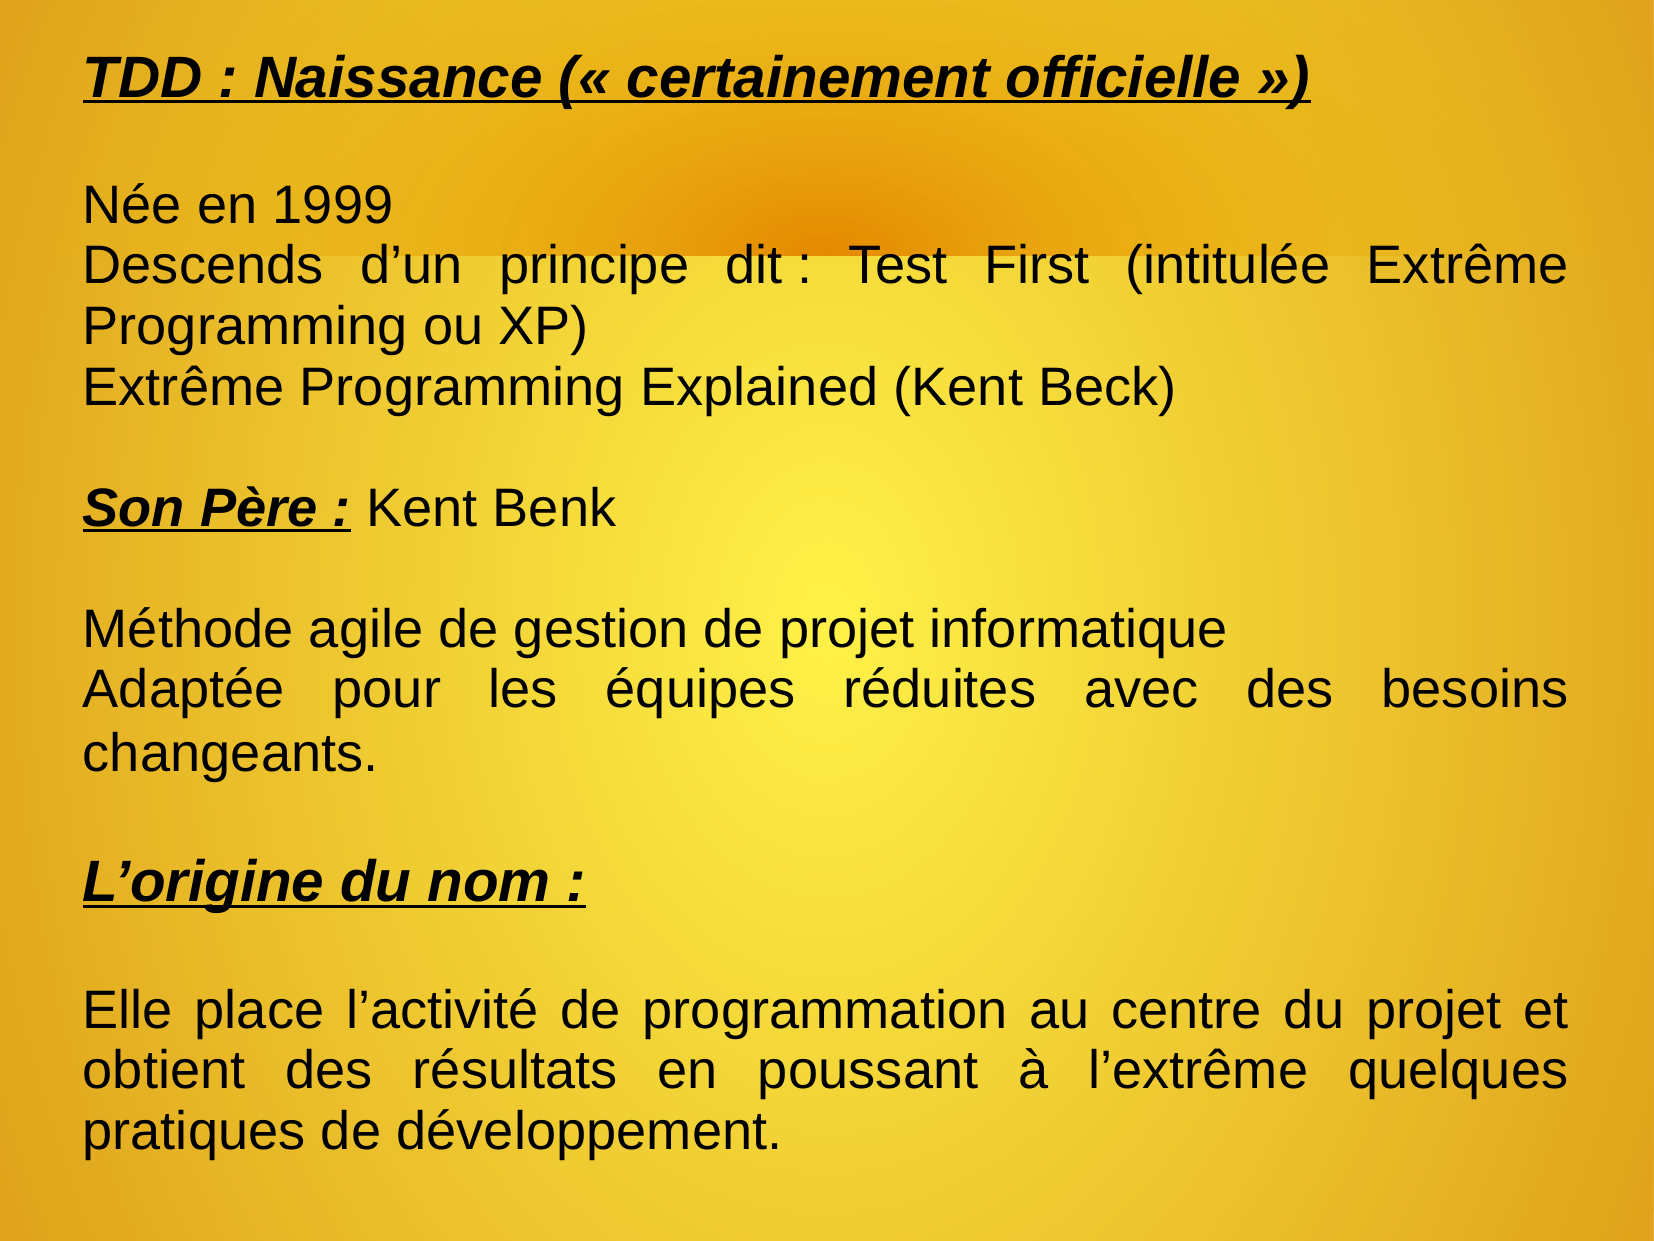

# TDD : Naissance (« certainement officielle »)
Née en 1999
Descends d’un principe dit : Test First (intitulée Extrême Programming ou XP)
Extrême Programming Explained (Kent Beck)
Son Père : Kent Benk
Méthode agile de gestion de projet informatique
Adaptée pour les équipes réduites avec des besoins changeants.
L’origine du nom :
Elle place l’activité de programmation au centre du projet et obtient des résultats en poussant à l’extrême quelques pratiques de développement.